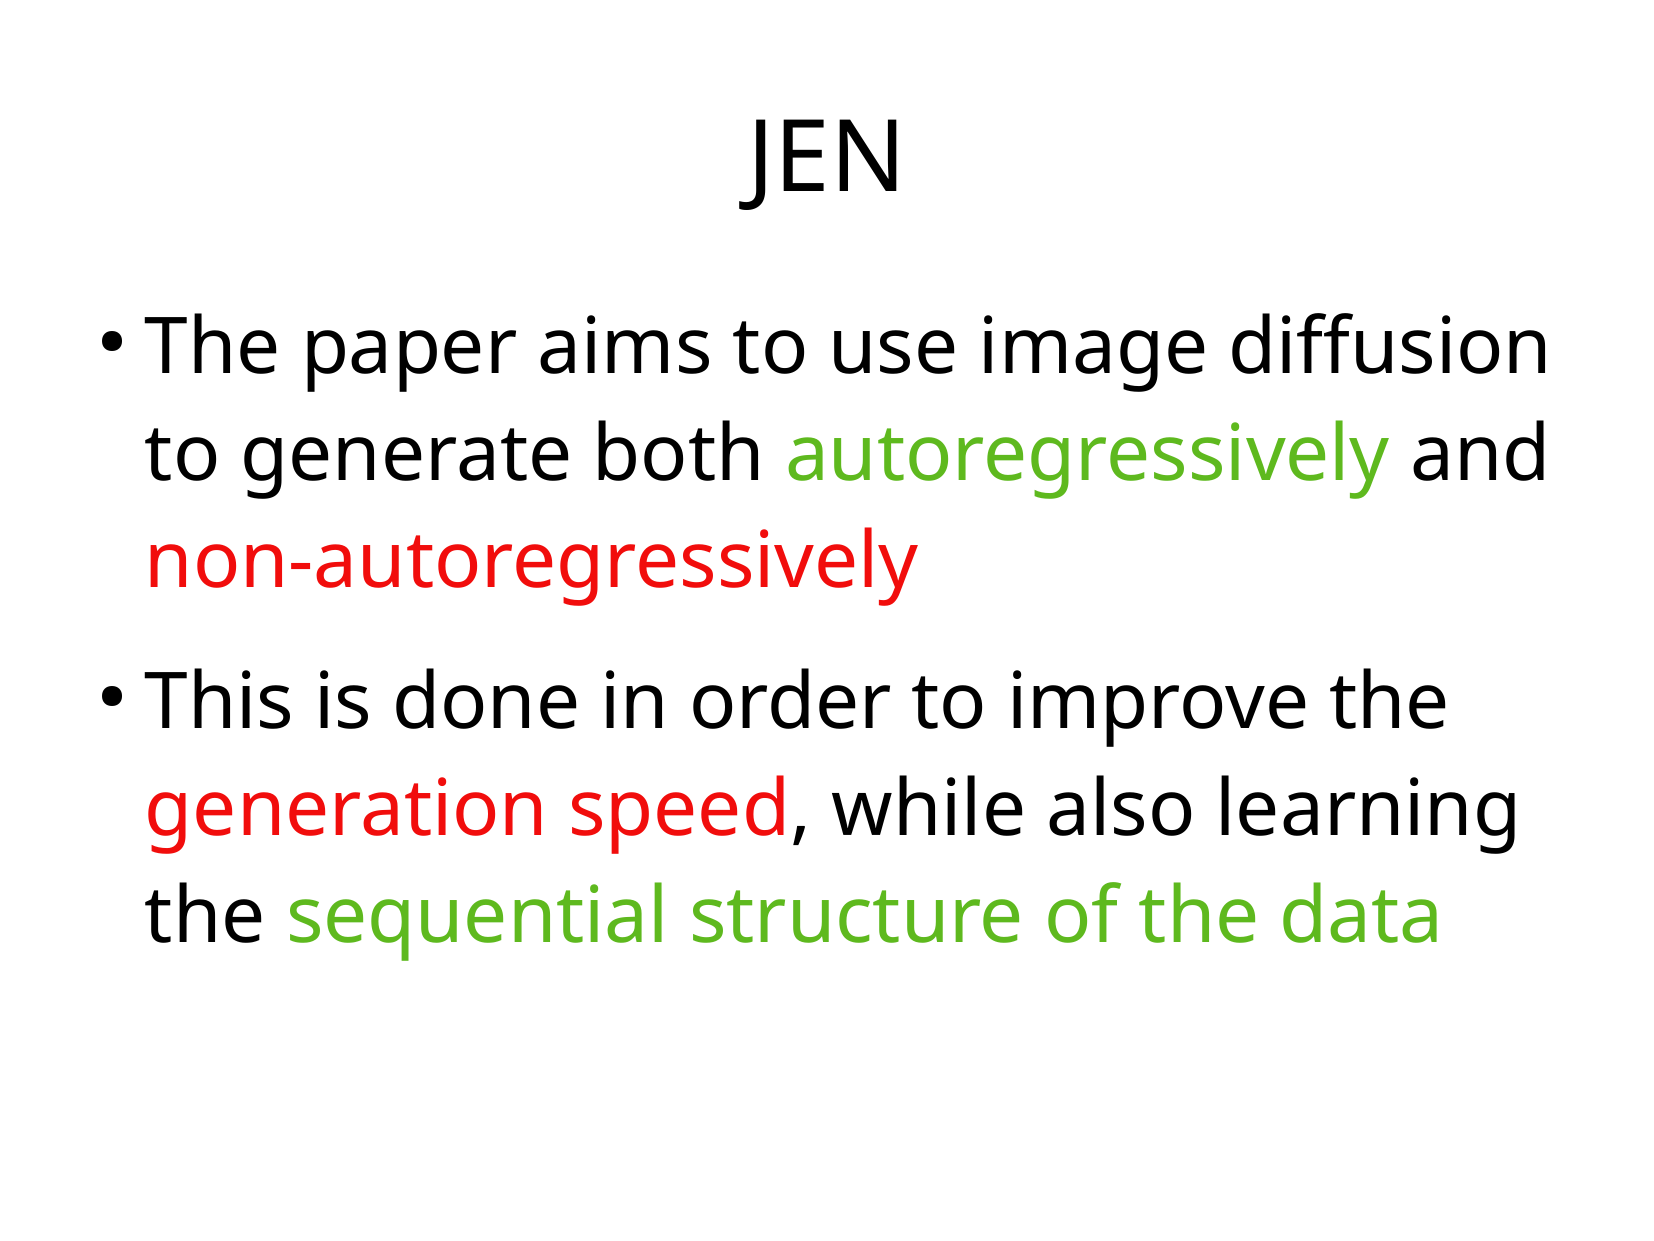

# JEN
The paper aims to use image diffusion to generate both autoregressively and non-autoregressively
This is done in order to improve the generation speed, while also learning the sequential structure of the data